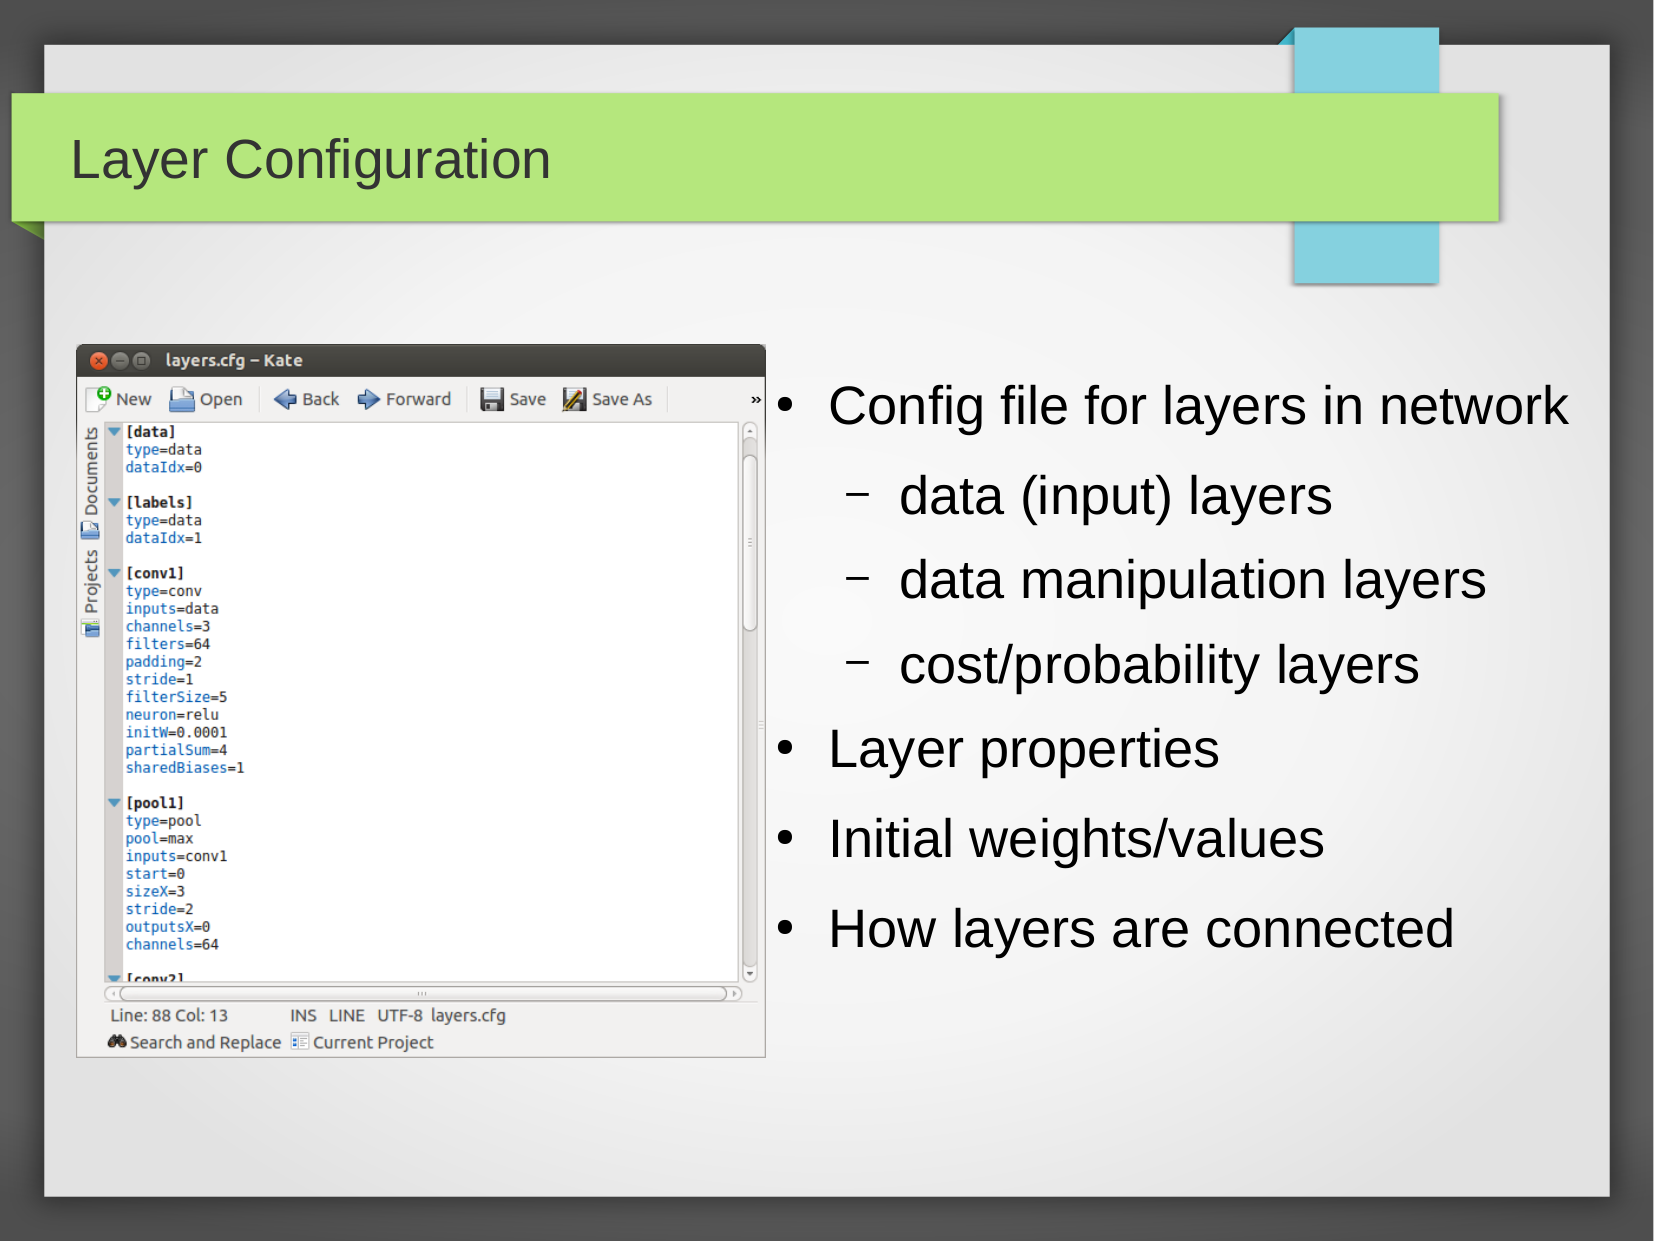

# Layer Configuration
Config file for layers in network
data (input) layers
data manipulation layers
cost/probability layers
Layer properties
Initial weights/values
How layers are connected